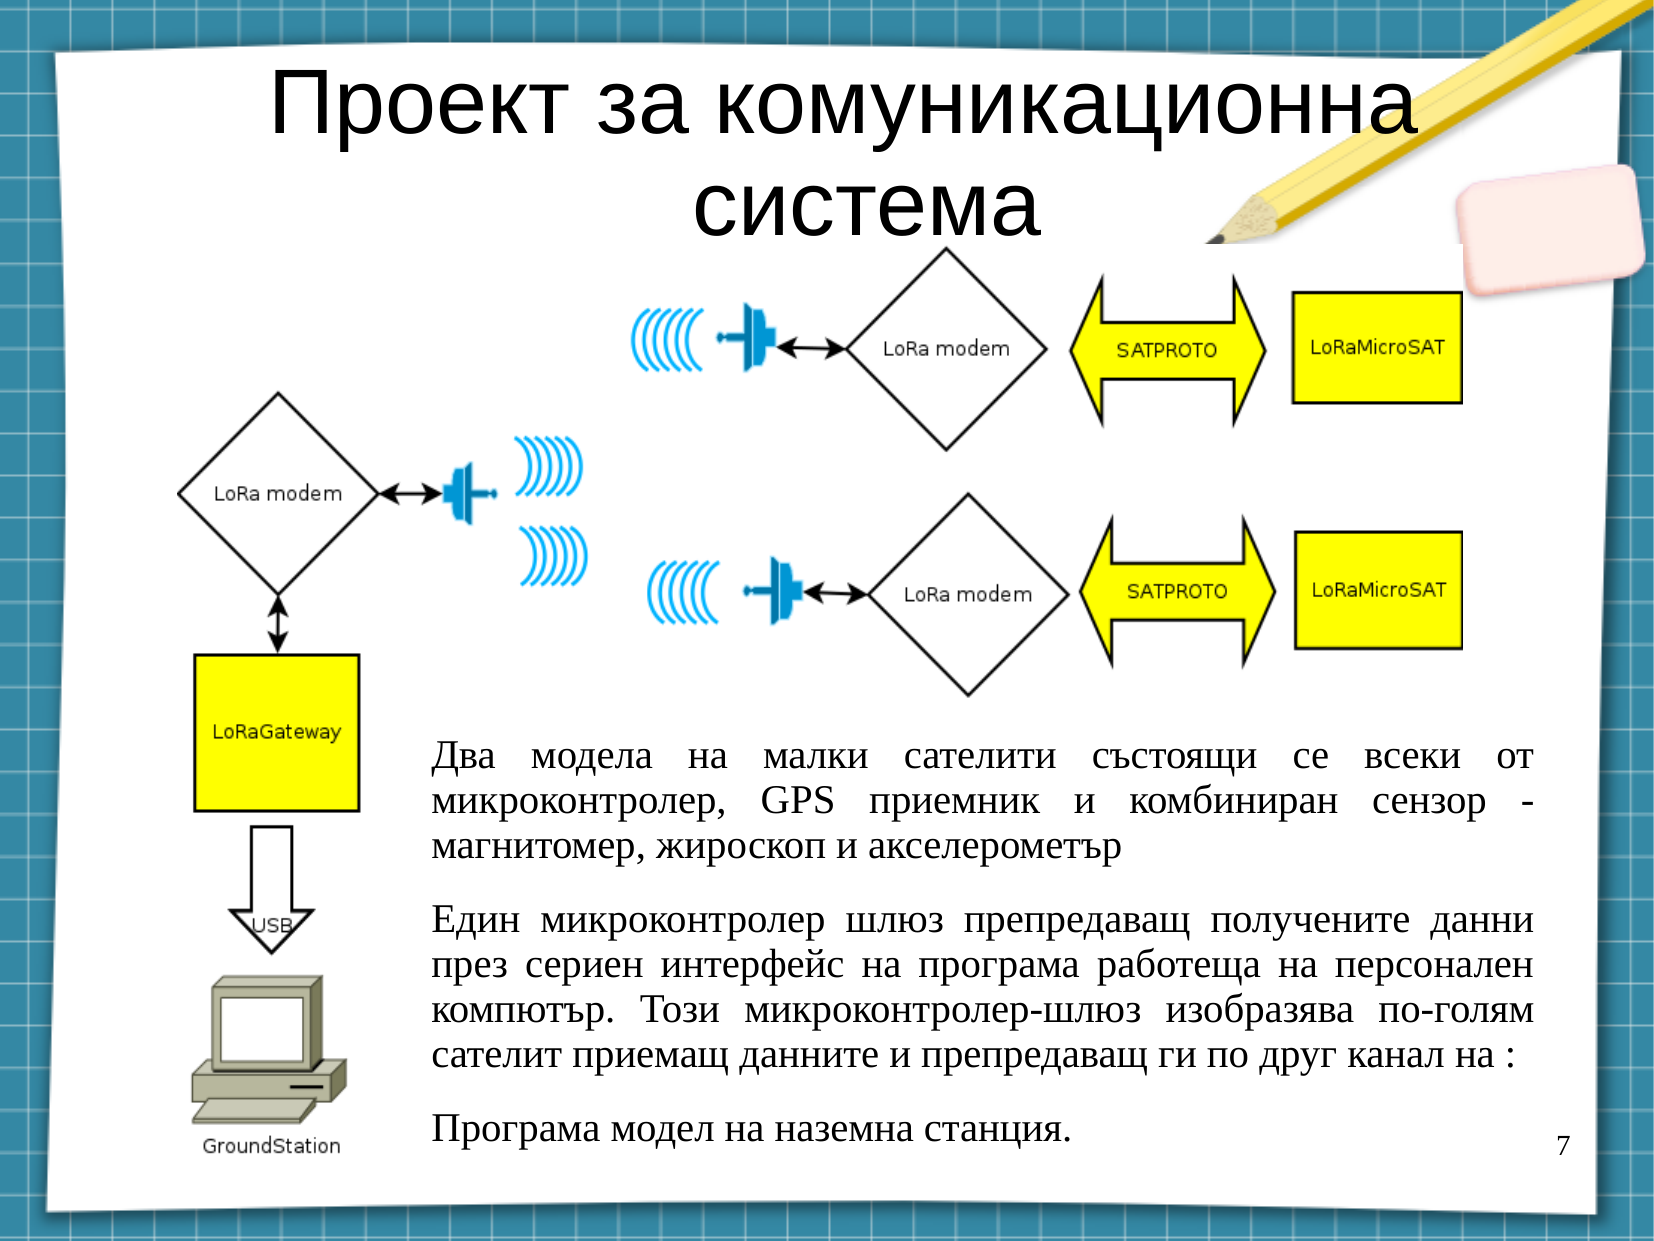

# Проект за комуникационна система
Два модела на малки сателити състоящи се всеки от микроконтролер, GPS приемник и комбиниран сензор - магнитомер, жироскоп и акселерометър
Един микроконтролер шлюз препредаващ получените данни през сериен интерфейс на програма работеща на персонален компютър. Този микроконтролер-шлюз изобразява по-голям сателит приемащ данните и препредаващ ги по друг канал на :
Програма модел на наземна станция.
7